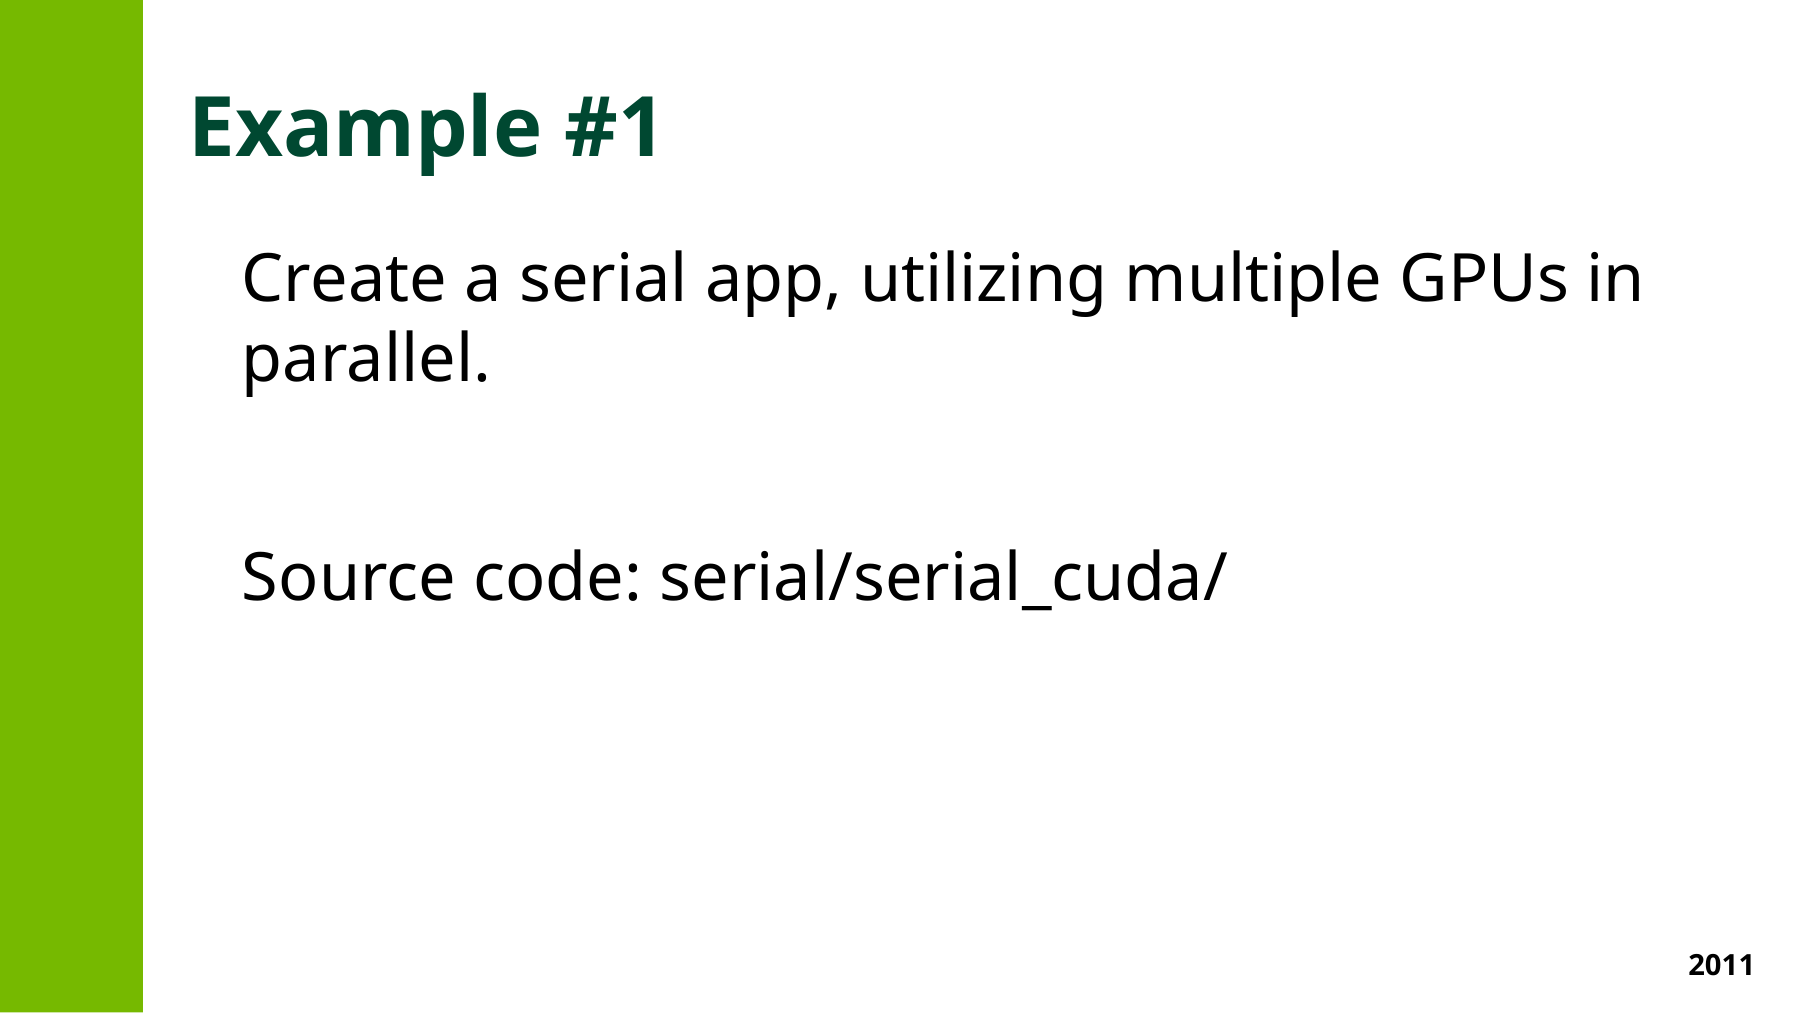

Example #1
# Create a serial app, utilizing multiple GPUs in parallel.
Source code: serial/serial_cuda/